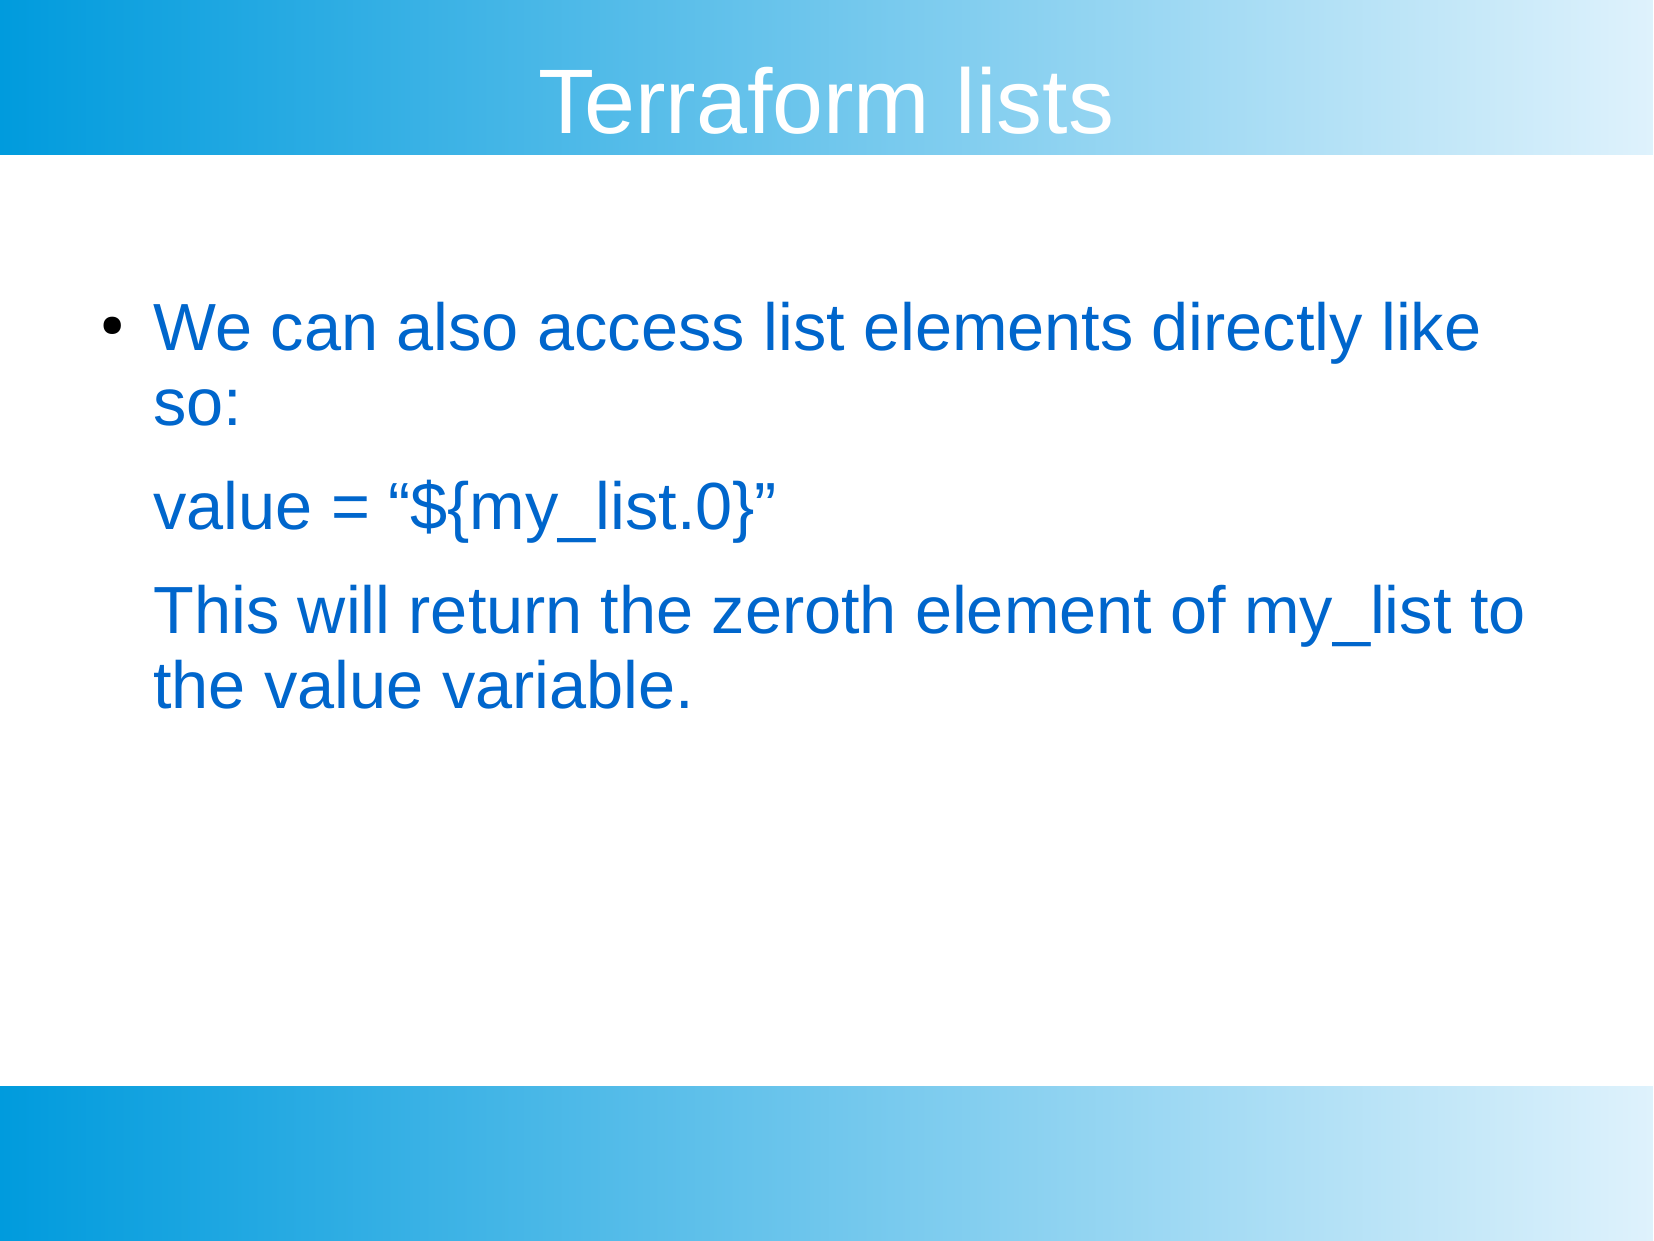

# Terraform lists
We can also access list elements directly like so:
value = “${my_list.0}”
This will return the zeroth element of my_list to the value variable.